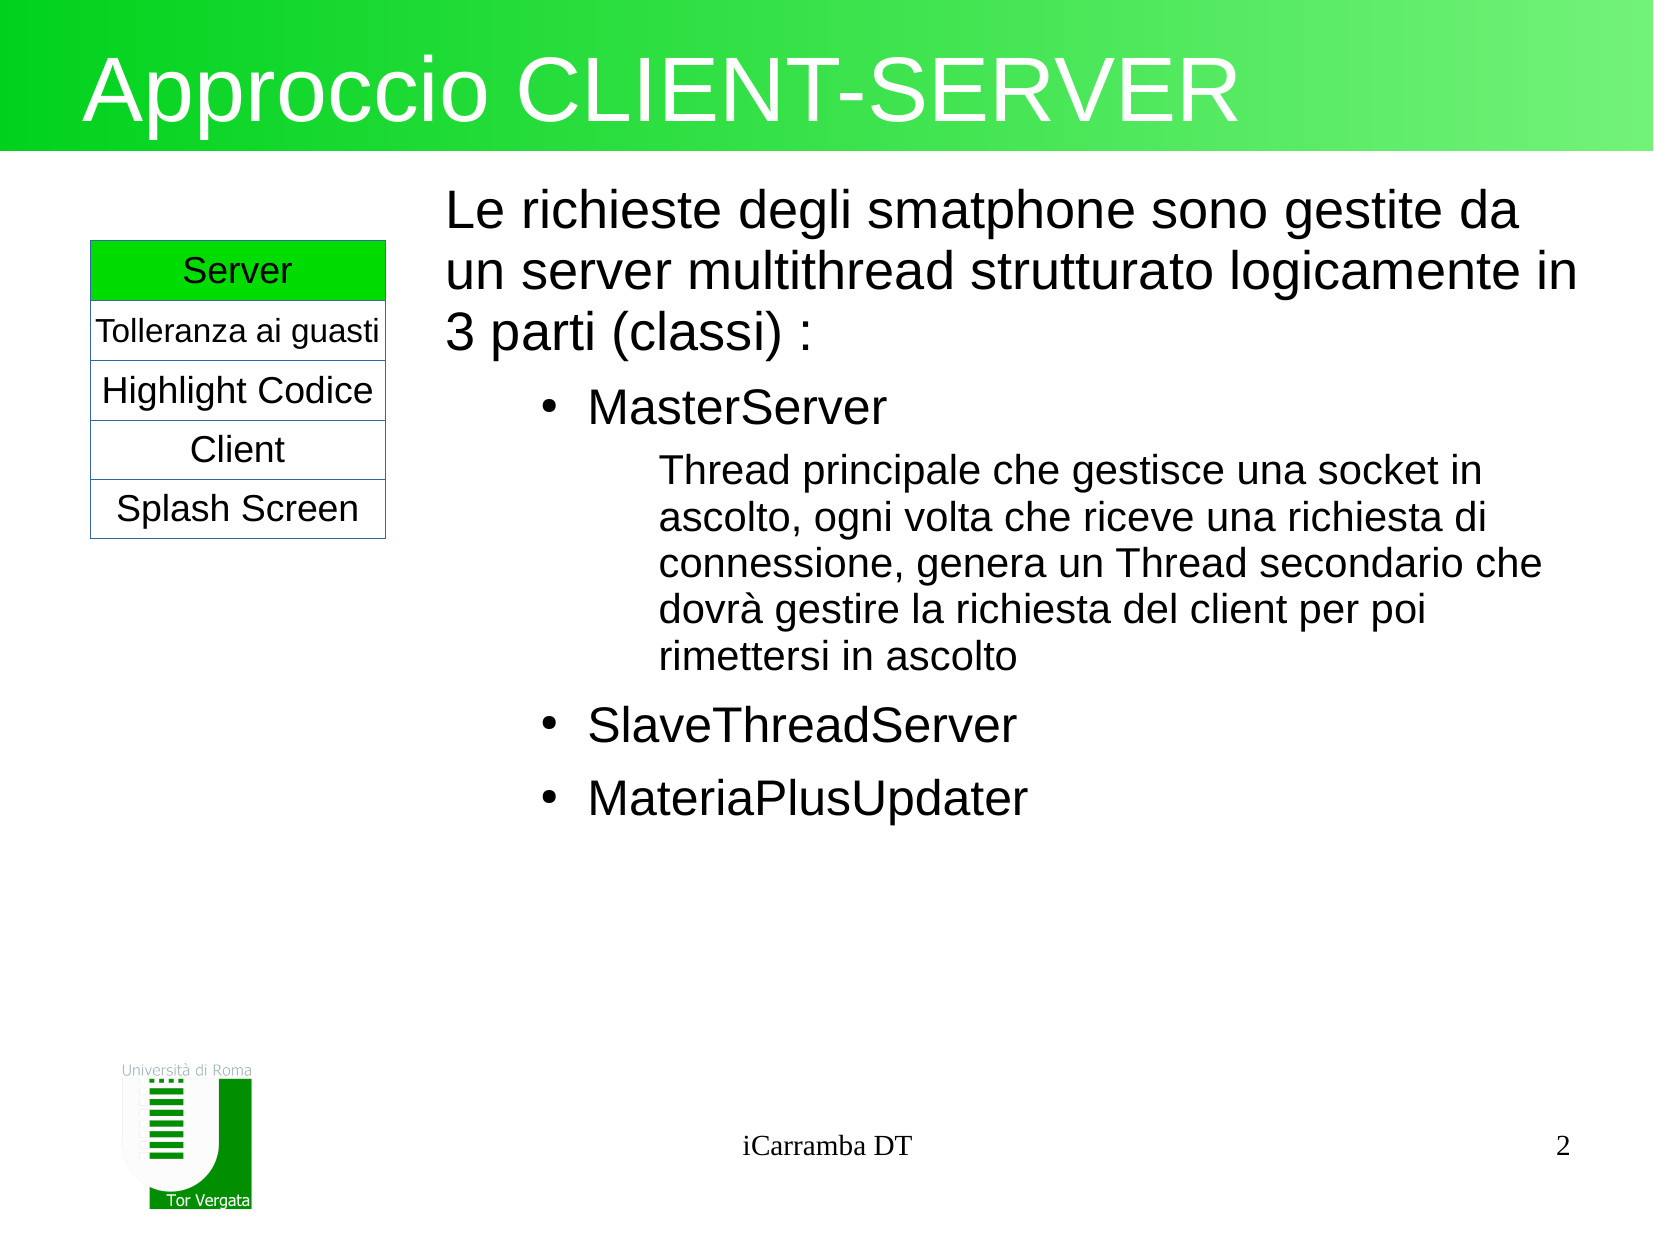

# Approccio CLIENT-SERVER
Le richieste degli smatphone sono gestite da un server multithread strutturato logicamente in 3 parti (classi) :
MasterServer
Thread principale che gestisce una socket in ascolto, ogni volta che riceve una richiesta di connessione, genera un Thread secondario che dovrà gestire la richiesta del client per poi rimettersi in ascolto
SlaveThreadServer
MateriaPlusUpdater
Server
Tolleranza ai guasti
Highlight Codice
Client
Splash Screen
2